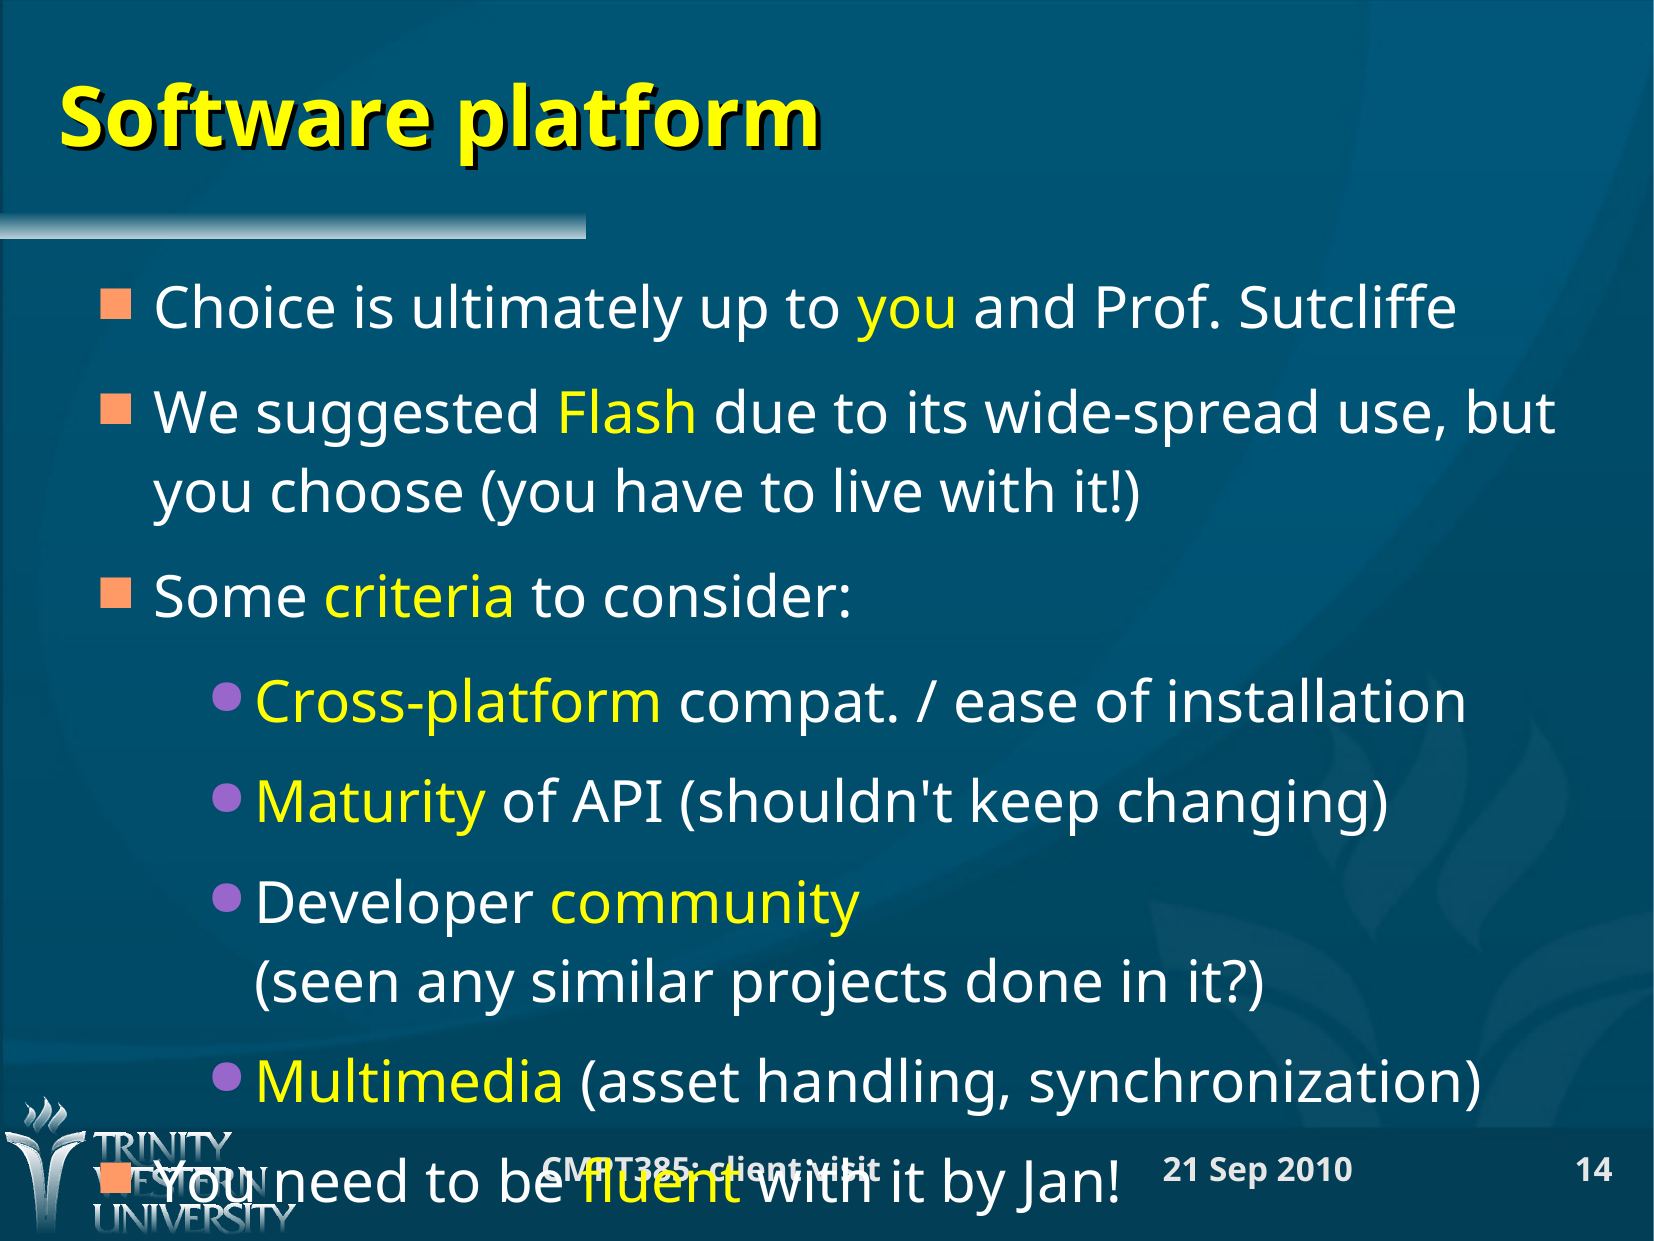

# Software platform
Choice is ultimately up to you and Prof. Sutcliffe
We suggested Flash due to its wide-spread use, but you choose (you have to live with it!)
Some criteria to consider:
Cross-platform compat. / ease of installation
Maturity of API (shouldn't keep changing)
Developer community
(seen any similar projects done in it?)
Multimedia (asset handling, synchronization)
You need to be fluent with it by Jan!
CMPT385: client visit
21 Sep 2010
14